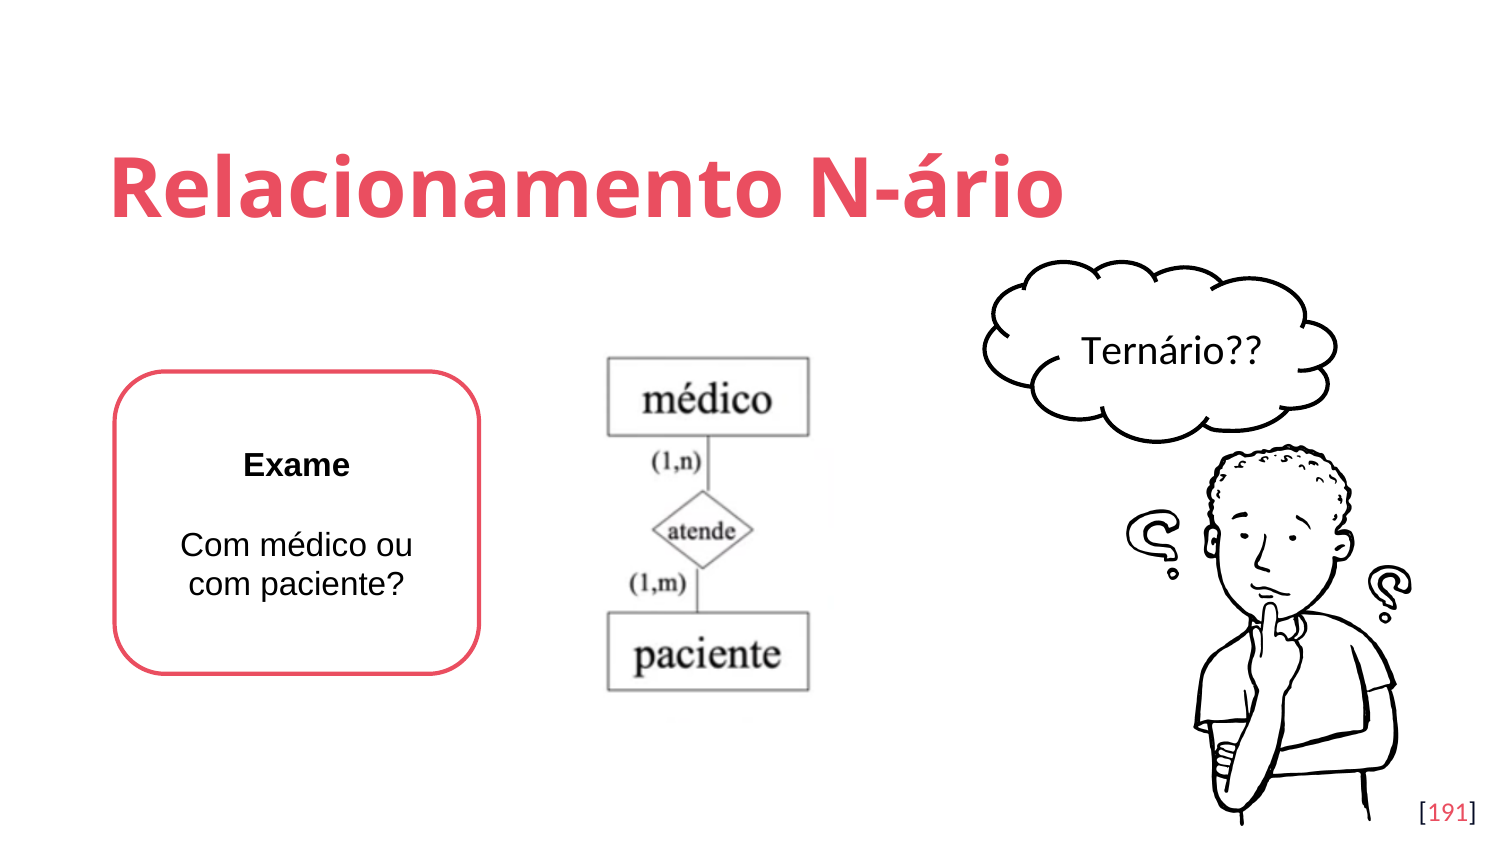

Relacionamento N-ário
Ternário??
Exame
Com médico ou com paciente?